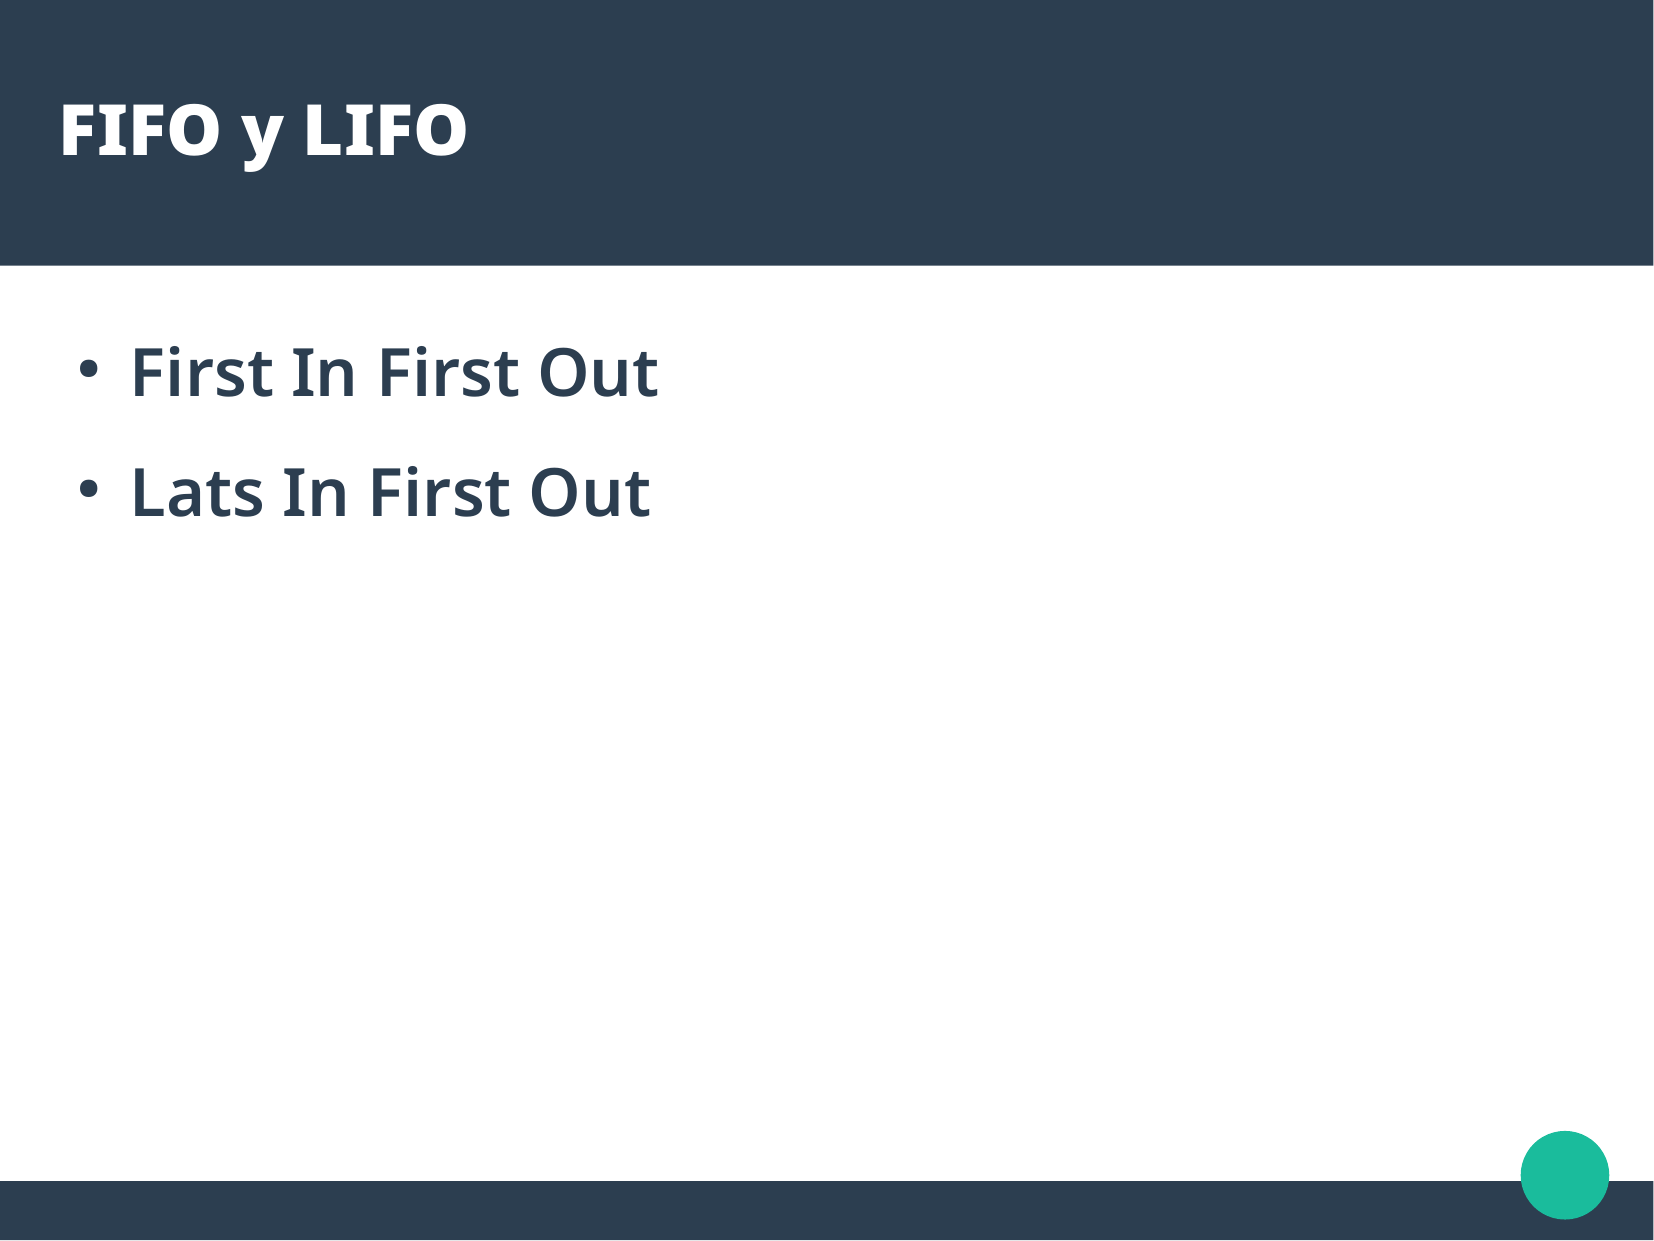

# FIFO y LIFO
First In First Out
Lats In First Out